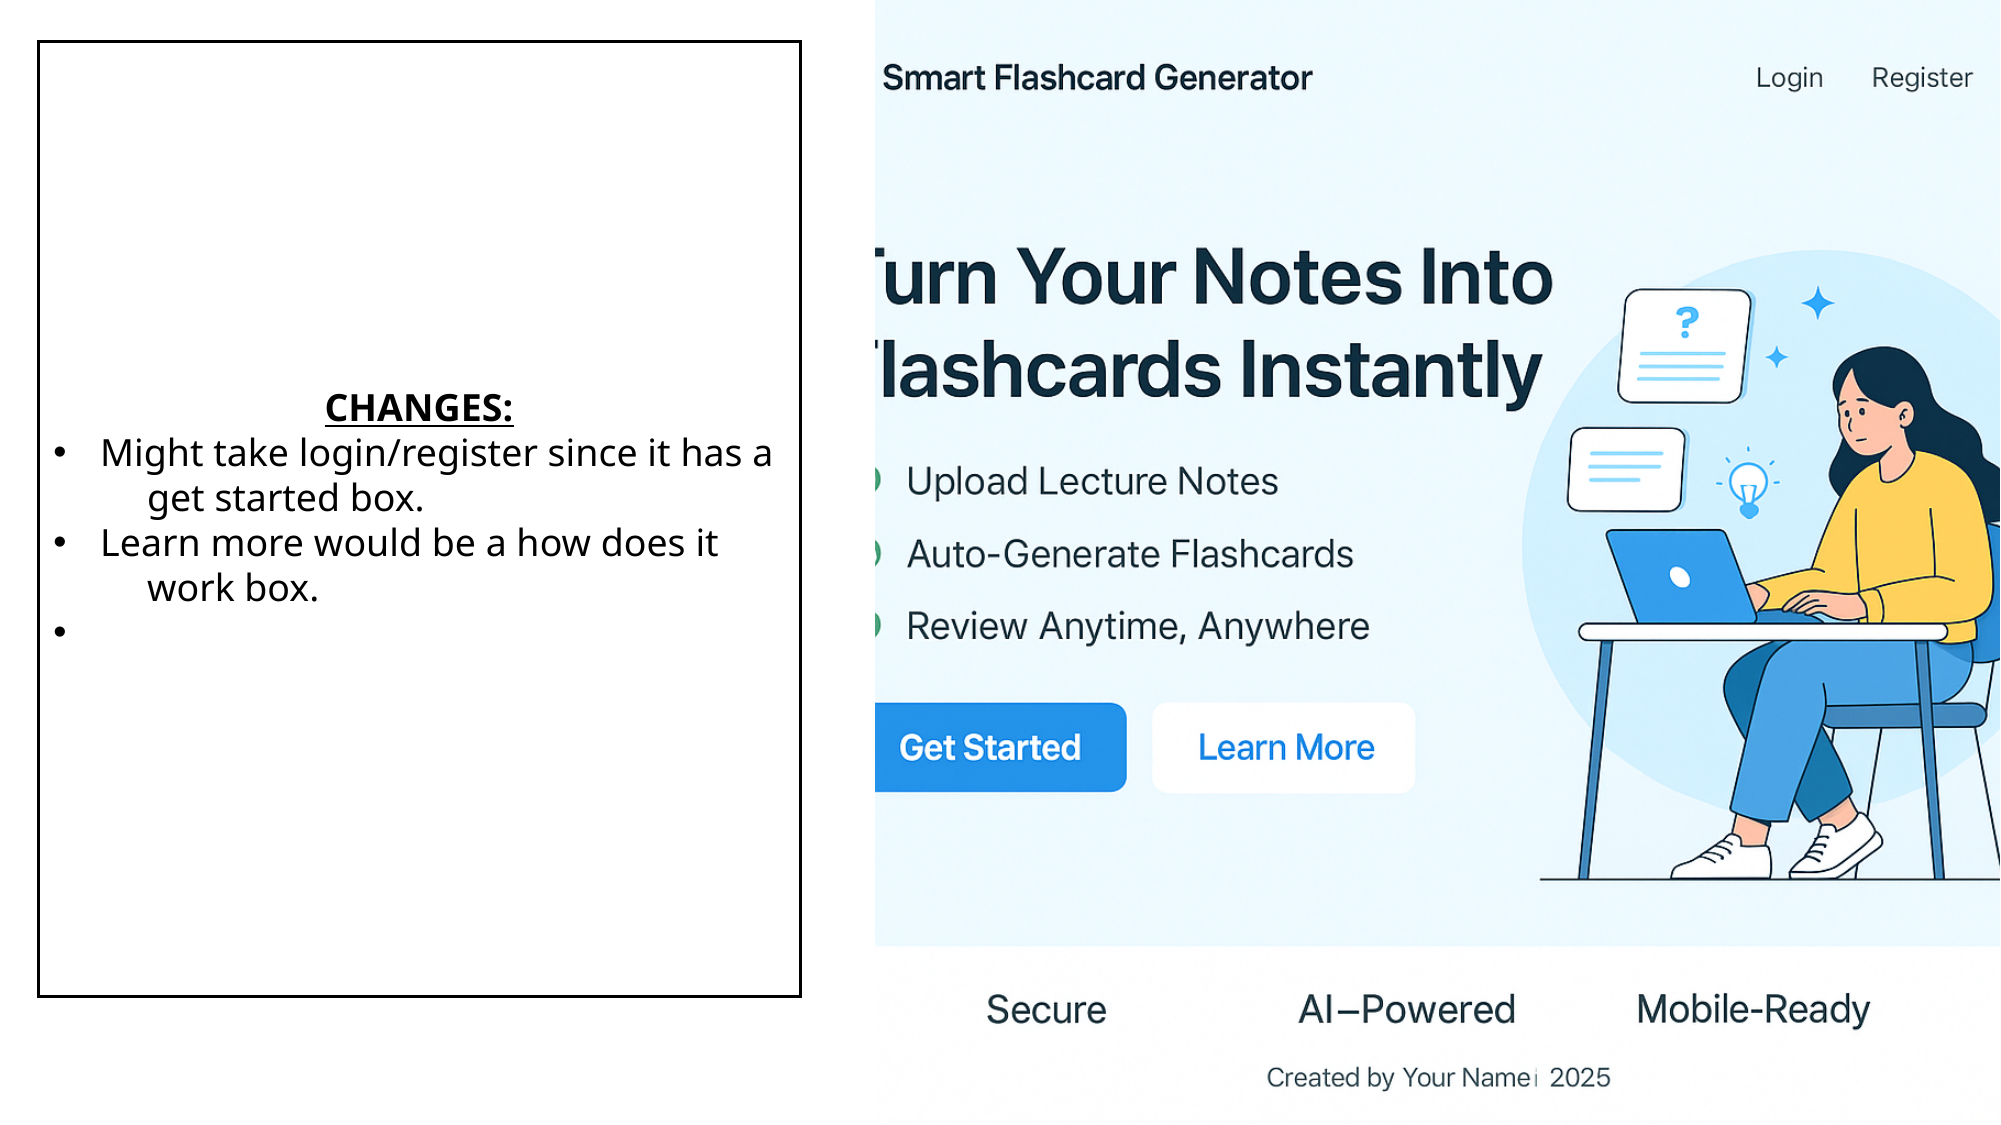

CHANGES:
Might take login/register since it has a get started box.
Learn more would be a how does it work box.